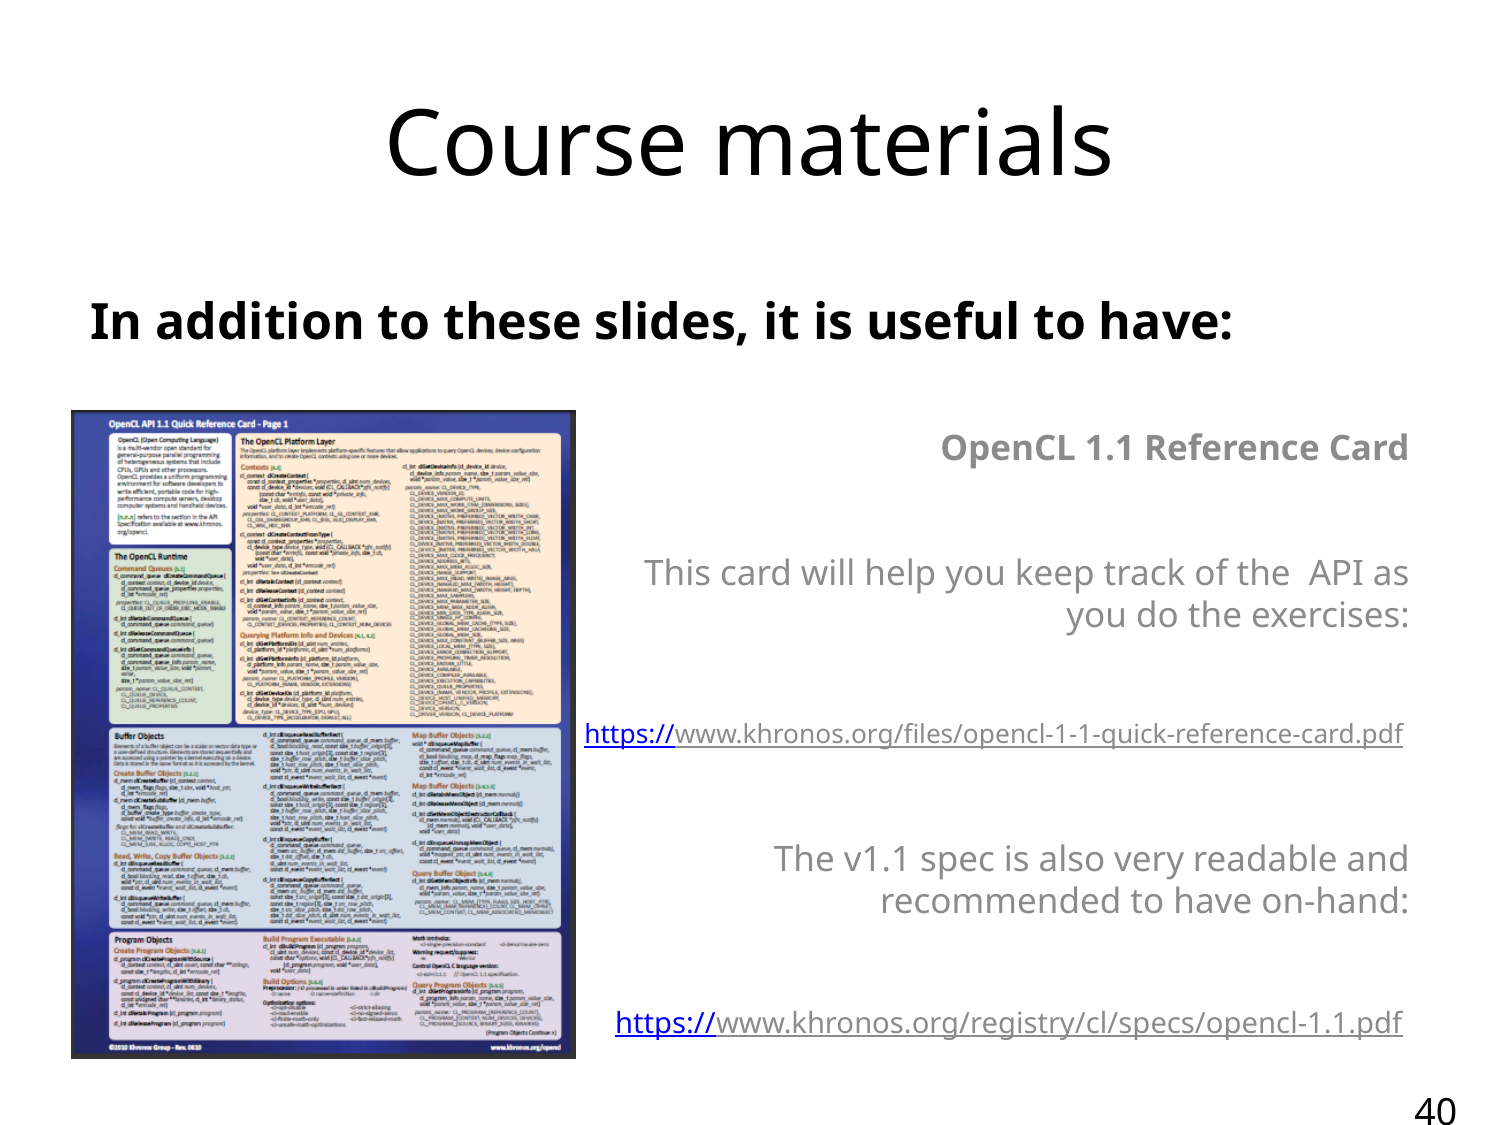

# Course materials
In addition to these slides, it is useful to have:
OpenCL 1.1 Reference Card
This card will help you keep track of the API as you do the exercises:
https://www.khronos.org/files/opencl-1-1-quick-reference-card.pdf
The v1.1 spec is also very readable and recommended to have on-hand:
https://www.khronos.org/registry/cl/specs/opencl-1.1.pdf
40